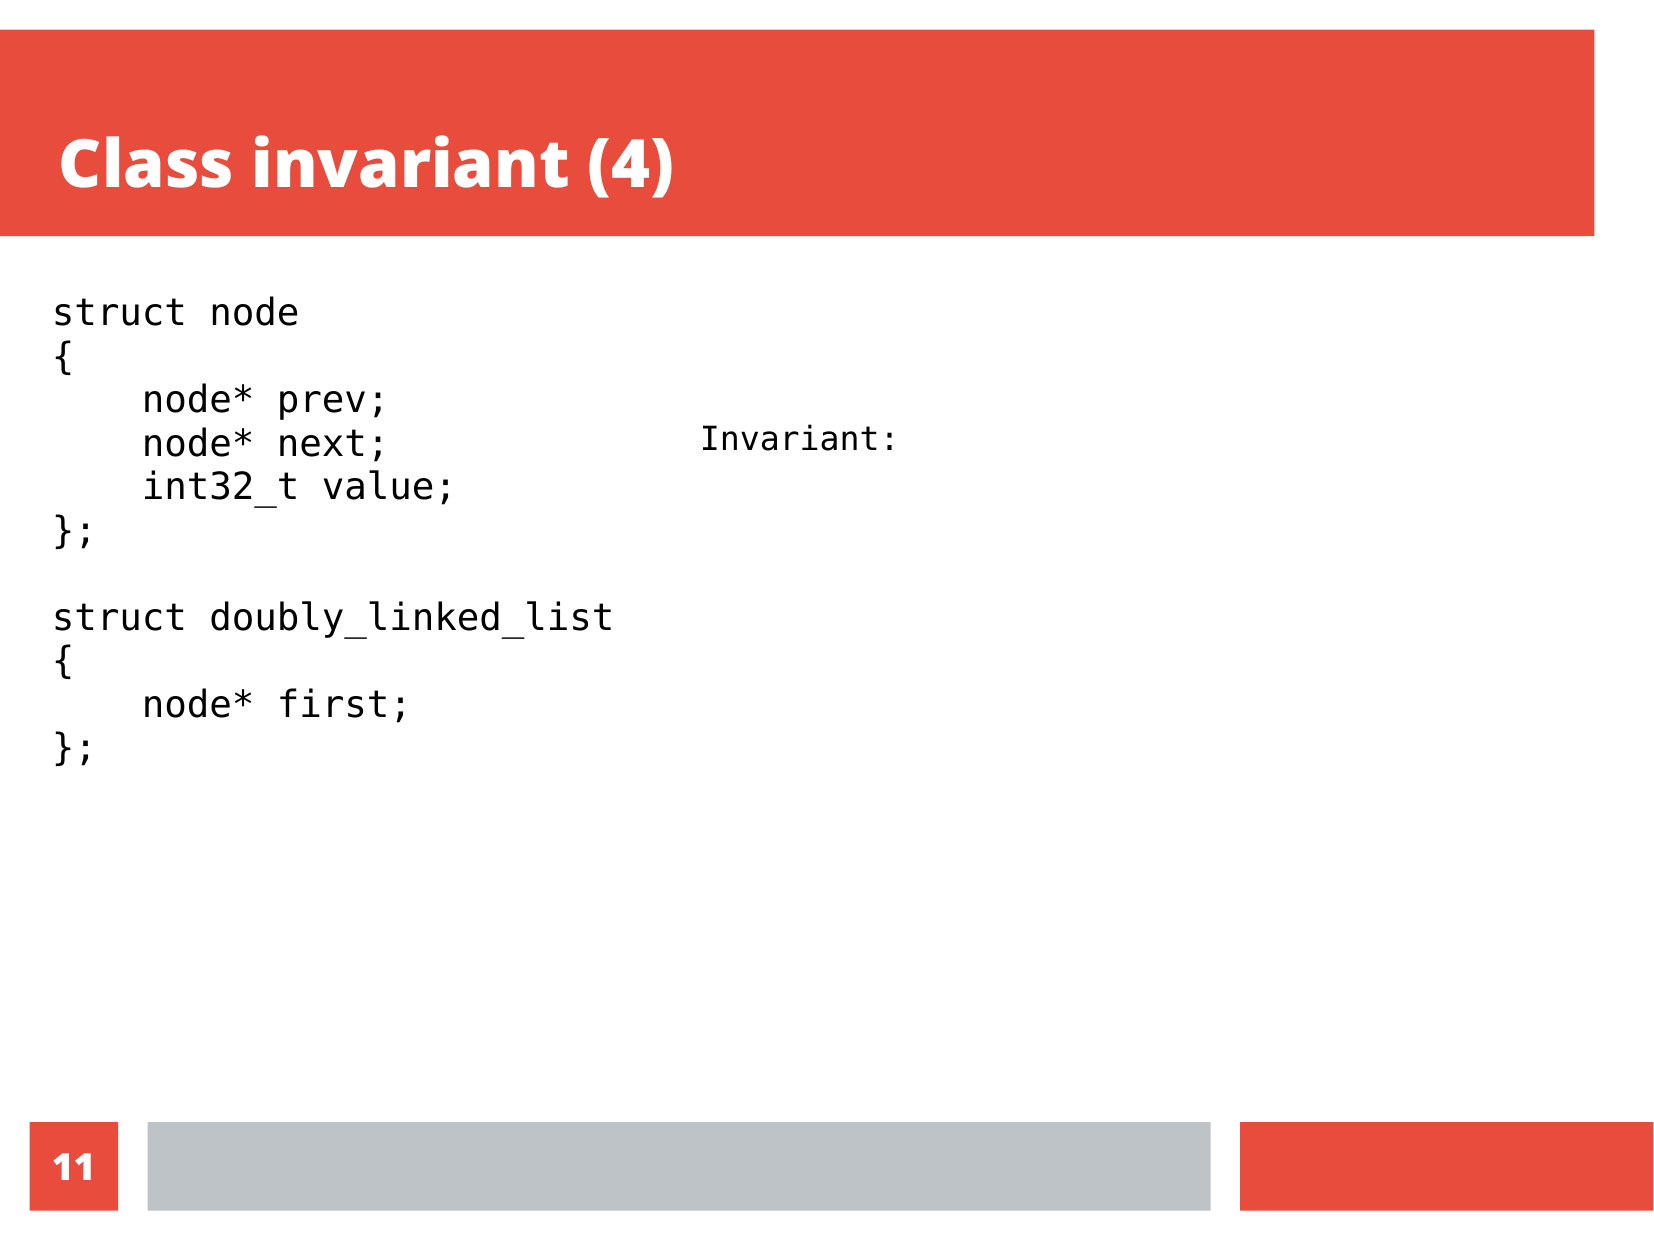

# Class invariant (4)
struct node
{
 node* prev;
 node* next;
 int32_t value;
};
struct doubly_linked_list
{
 node* first;
};
Invariant:
11